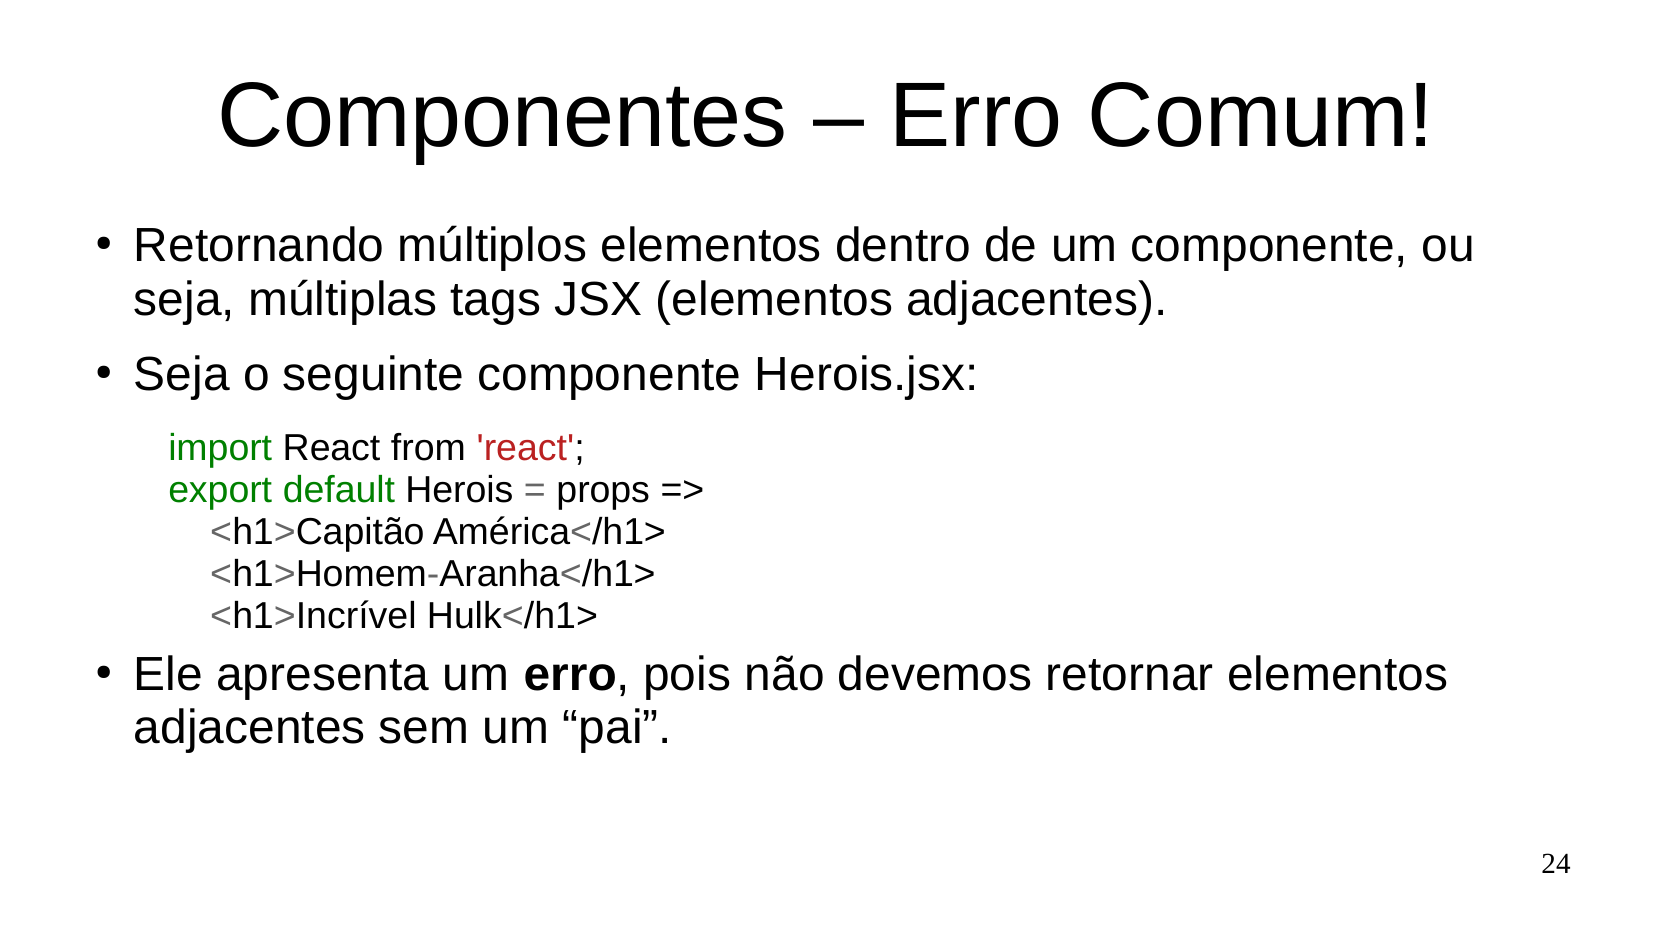

# Componentes – Erro Comum!
Retornando múltiplos elementos dentro de um componente, ou seja, múltiplas tags JSX (elementos adjacentes).
Seja o seguinte componente Herois.jsx:
Ele apresenta um erro, pois não devemos retornar elementos adjacentes sem um “pai”.
import React from 'react';
export default Herois = props =>
 <h1>Capitão América</h1>
 <h1>Homem-Aranha</h1>
 <h1>Incrível Hulk</h1>
24